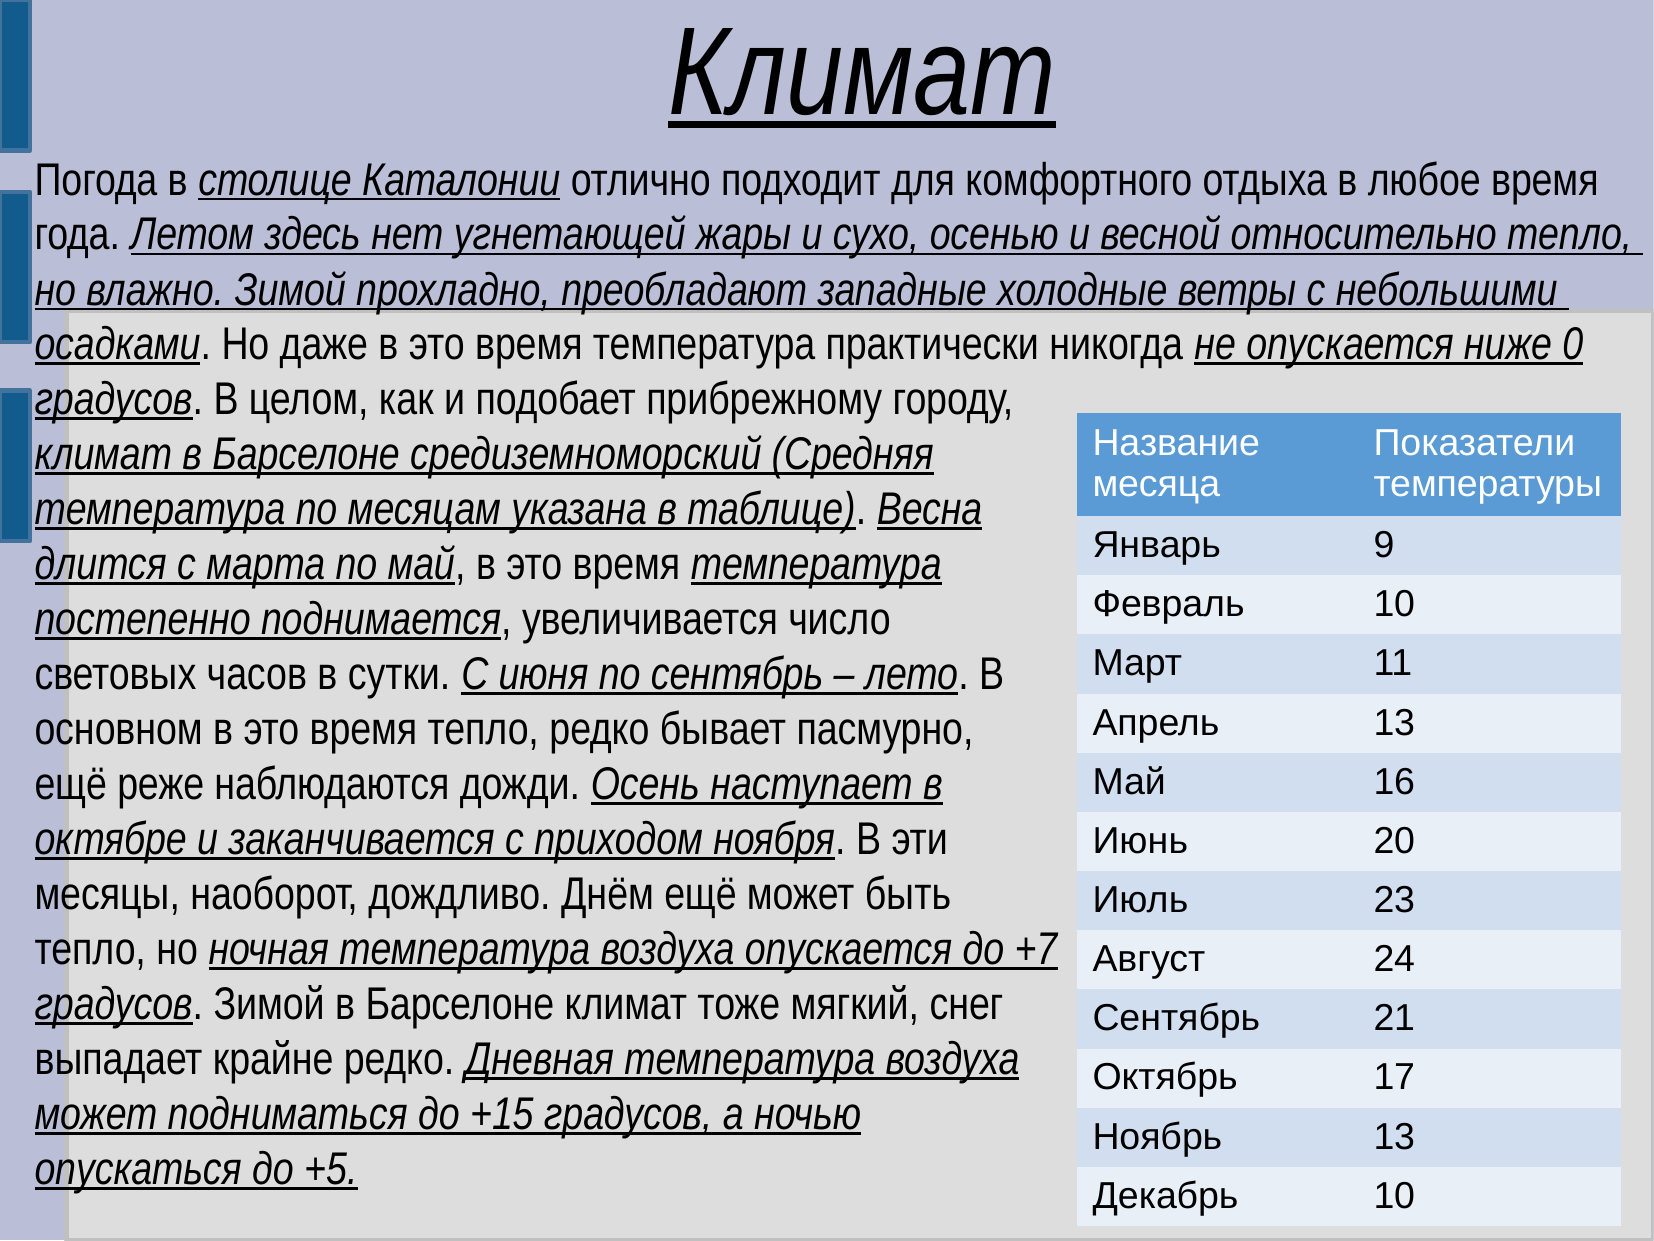

# Климат
Погода в столице Каталонии отлично подходит для комфортного отдыха в любое время
года. Летом здесь нет угнетающей жары и сухо, осенью и весной относительно тепло,
но влажно. Зимой прохладно, преобладают западные холодные ветры с небольшими
осадками. Но даже в это время температура практически никогда не опускается ниже 0
градусов. В целом, как и подобает прибрежному городу,
климат в Барселоне средиземноморский (Средняя
температура по месяцам указана в таблице). Весна
длится с марта по май, в это время температура
постепенно поднимается, увеличивается число
световых часов в сутки. С июня по сентябрь – лето. В
основном в это время тепло, редко бывает пасмурно,
ещё реже наблюдаются дожди. Осень наступает в
октябре и заканчивается с приходом ноября. В эти
месяцы, наоборот, дождливо. Днём ещё может быть
тепло, но ночная температура воздуха опускается до +7
градусов. Зимой в Барселоне климат тоже мягкий, снег
выпадает крайне редко. Дневная температура воздуха
может подниматься до +15 градусов, а ночью
опускаться до +5.
| Название месяца | Показатели температуры |
| --- | --- |
| Январь | 9 |
| Февраль | 10 |
| Март | 11 |
| Апрель | 13 |
| Май | 16 |
| Июнь | 20 |
| Июль | 23 |
| Август | 24 |
| Сентябрь | 21 |
| Октябрь | 17 |
| Ноябрь | 13 |
| Декабрь | 10 |